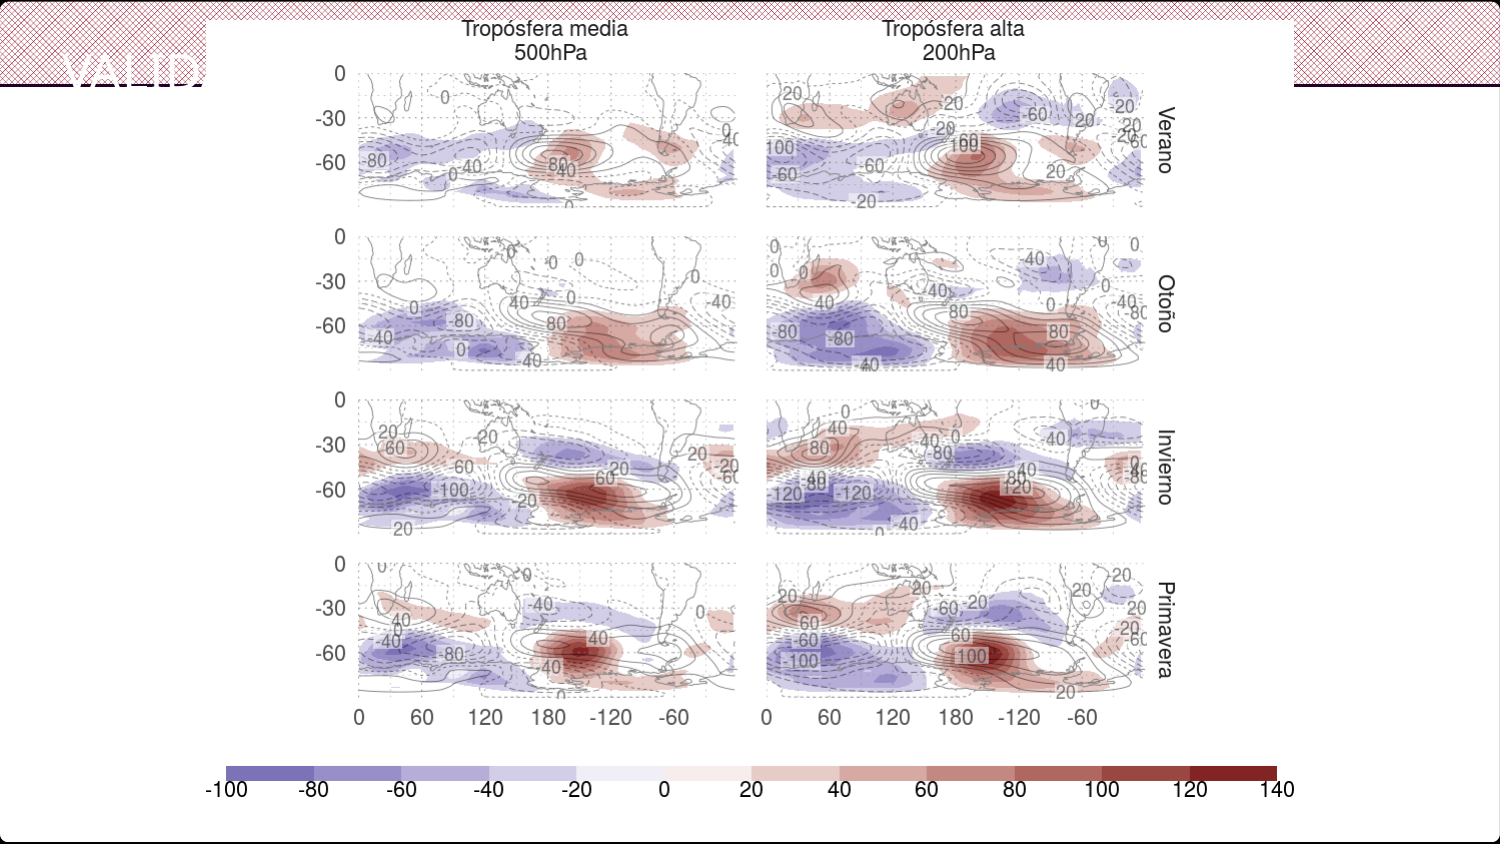

# Validación de corrida Control
Anomalía zonal de geopotencial para SPEEDY en sombreado y NCEP en contornos.